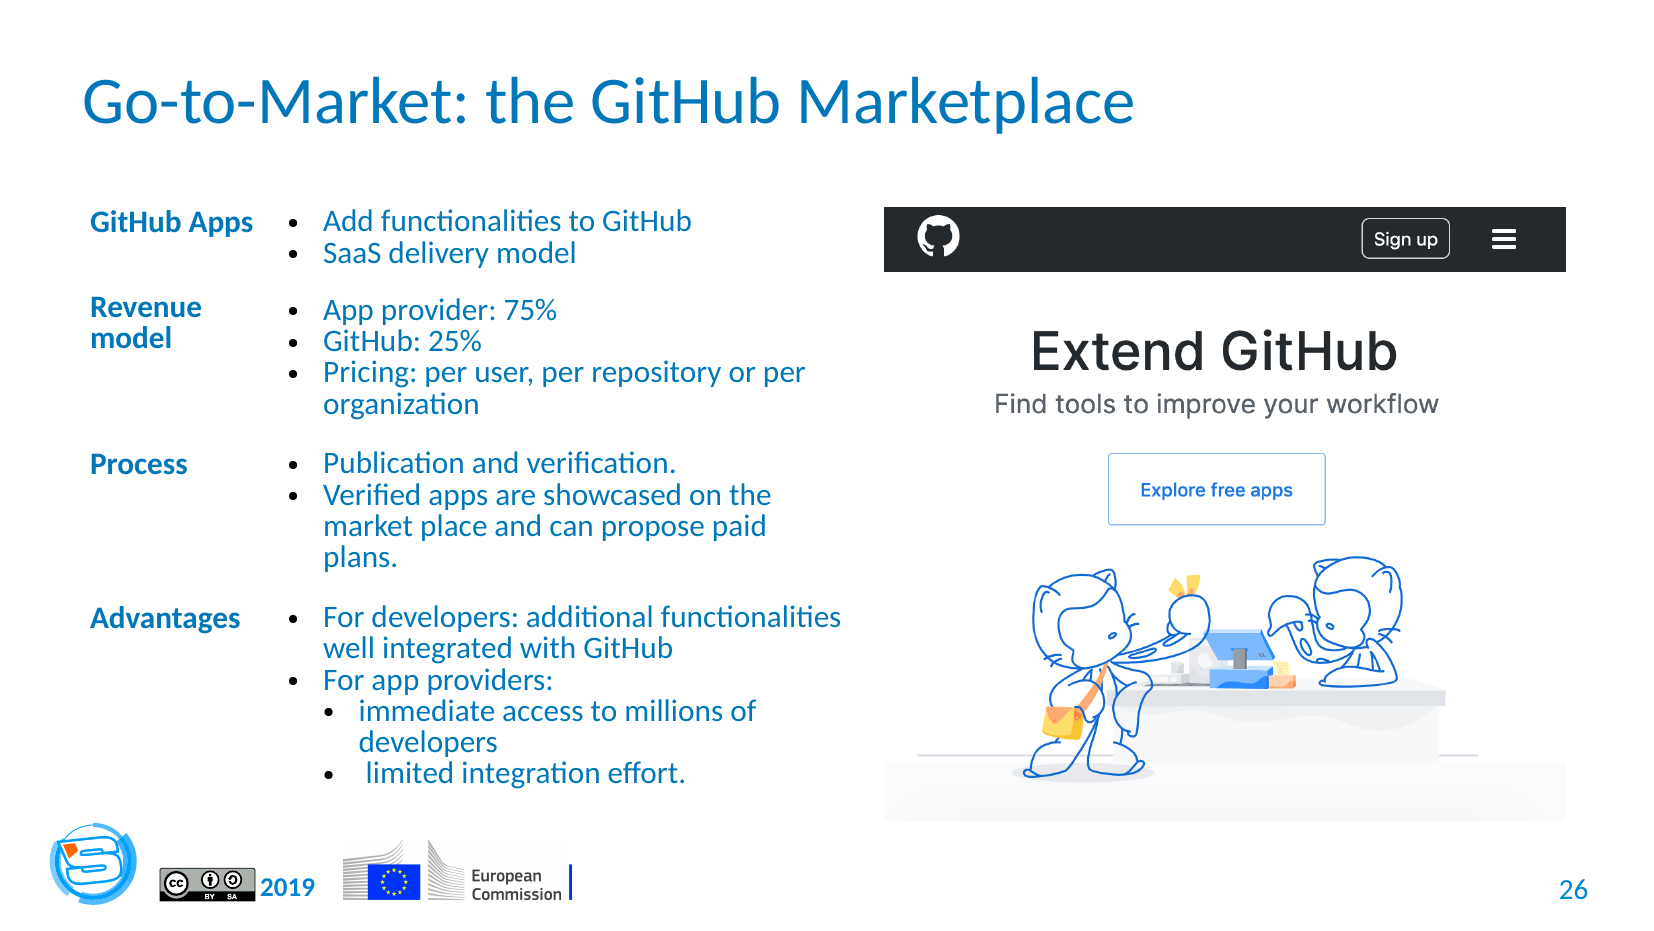

# Go-to-Market: the GitHub Marketplace
Add functionalities to GitHub
SaaS delivery model
GitHub Apps
Revenue model
App provider: 75%
GitHub: 25%
Pricing: per user, per repository or per organization
Publication and verification.
Verified apps are showcased on the market place and can propose paid plans.
Process
For developers: additional functionalities well integrated with GitHub
For app providers:
immediate access to millions of developers
 limited integration effort.
Advantages
26